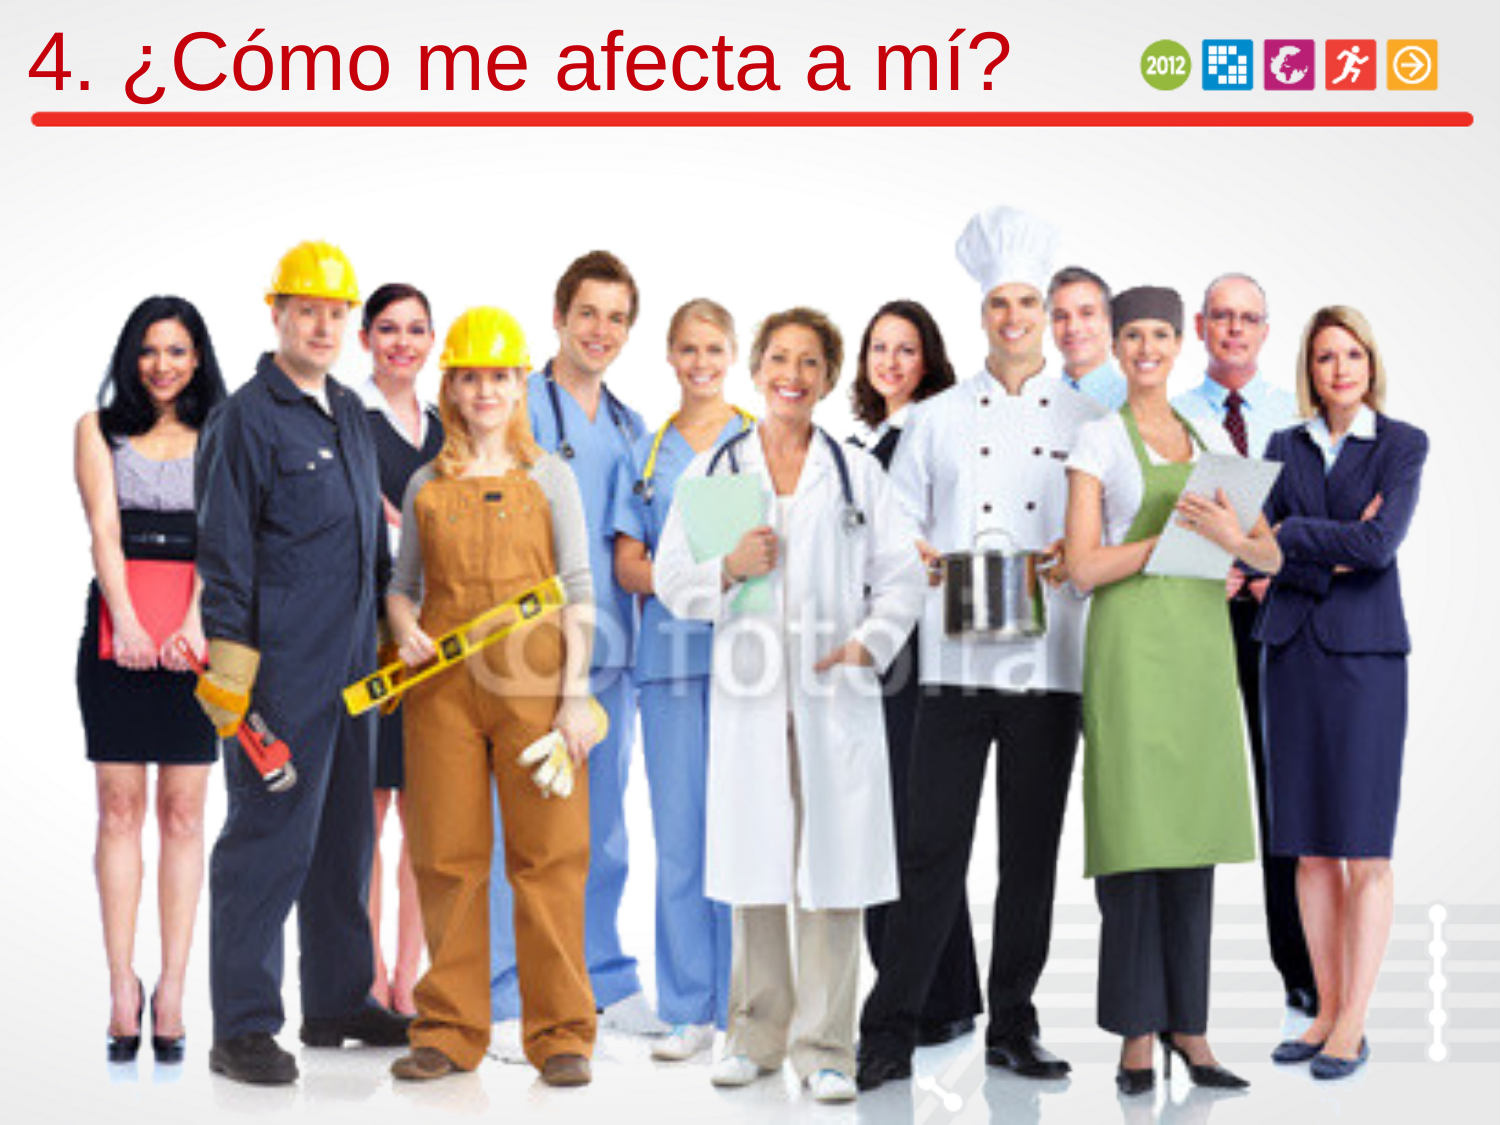

# 4. ¿Cómo me afecta a mí?